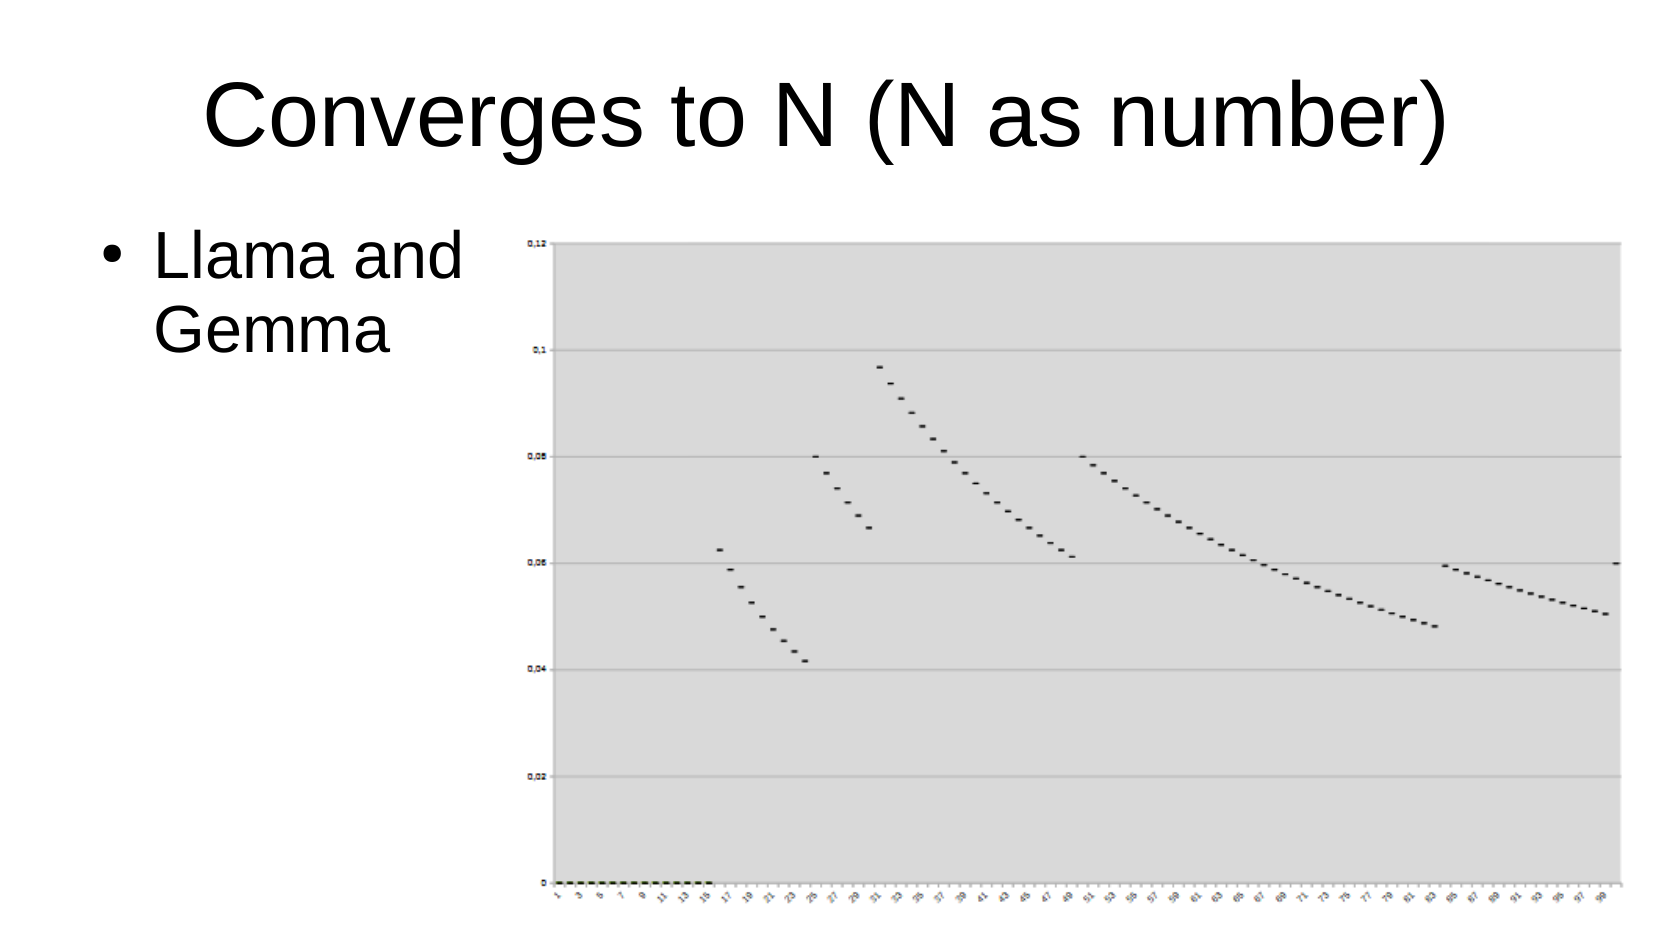

# Converges to N (N as number)
Llama and Gemma